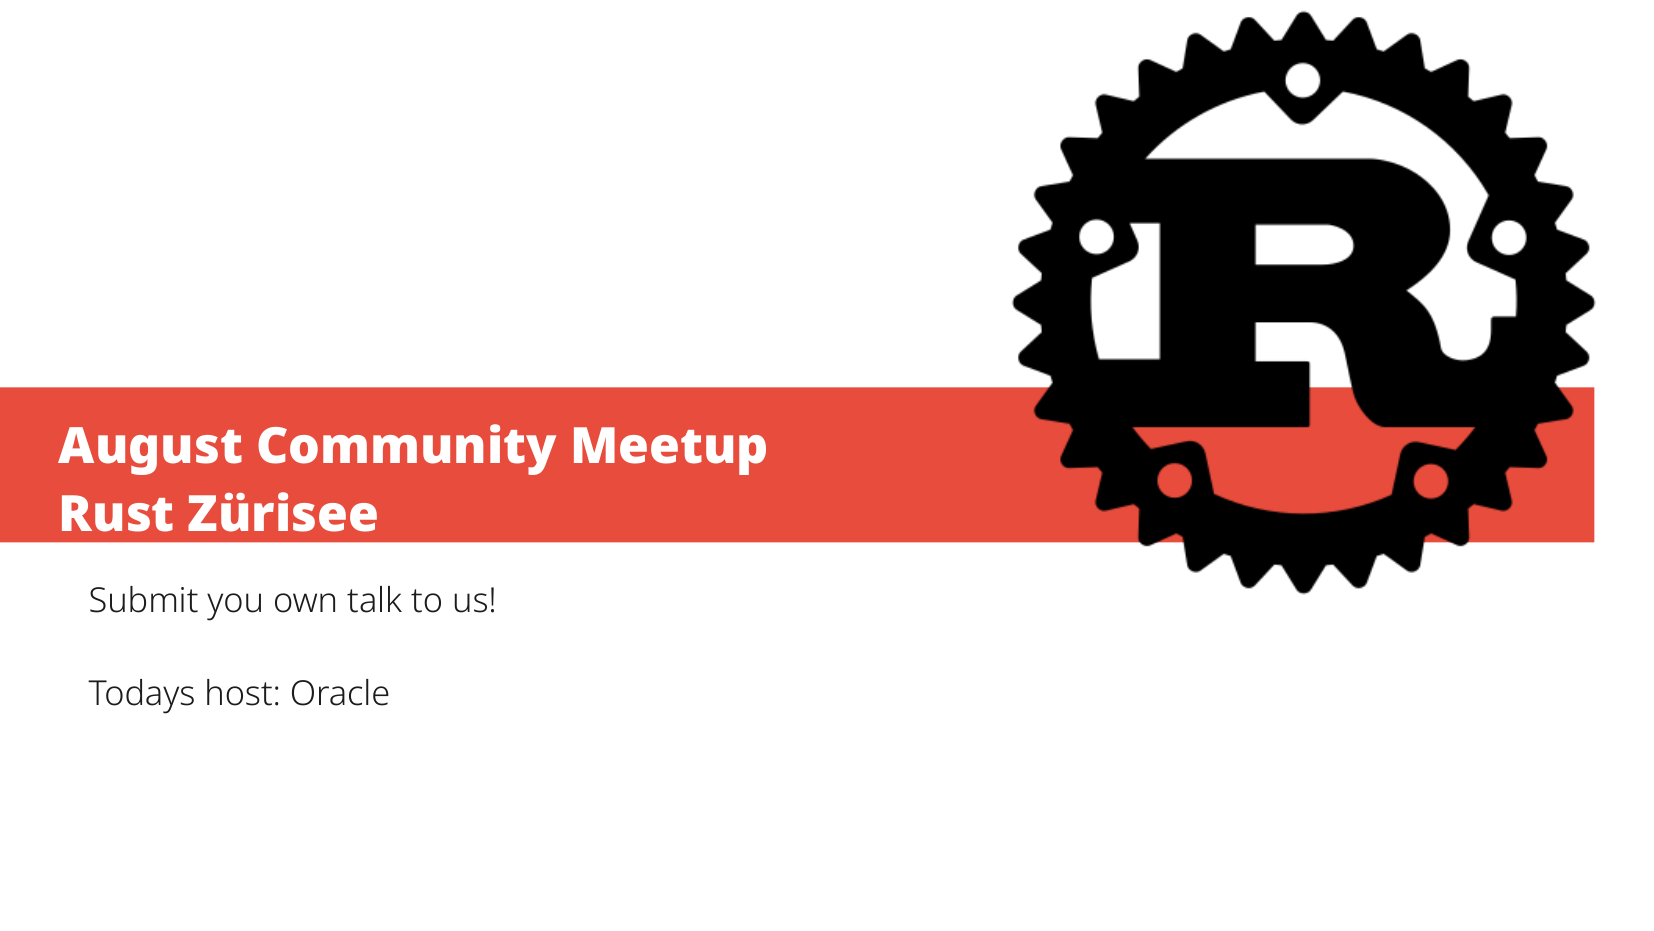

# August Community Meetup Rust Zürisee
Submit you own talk to us!
Todays host: Oracle